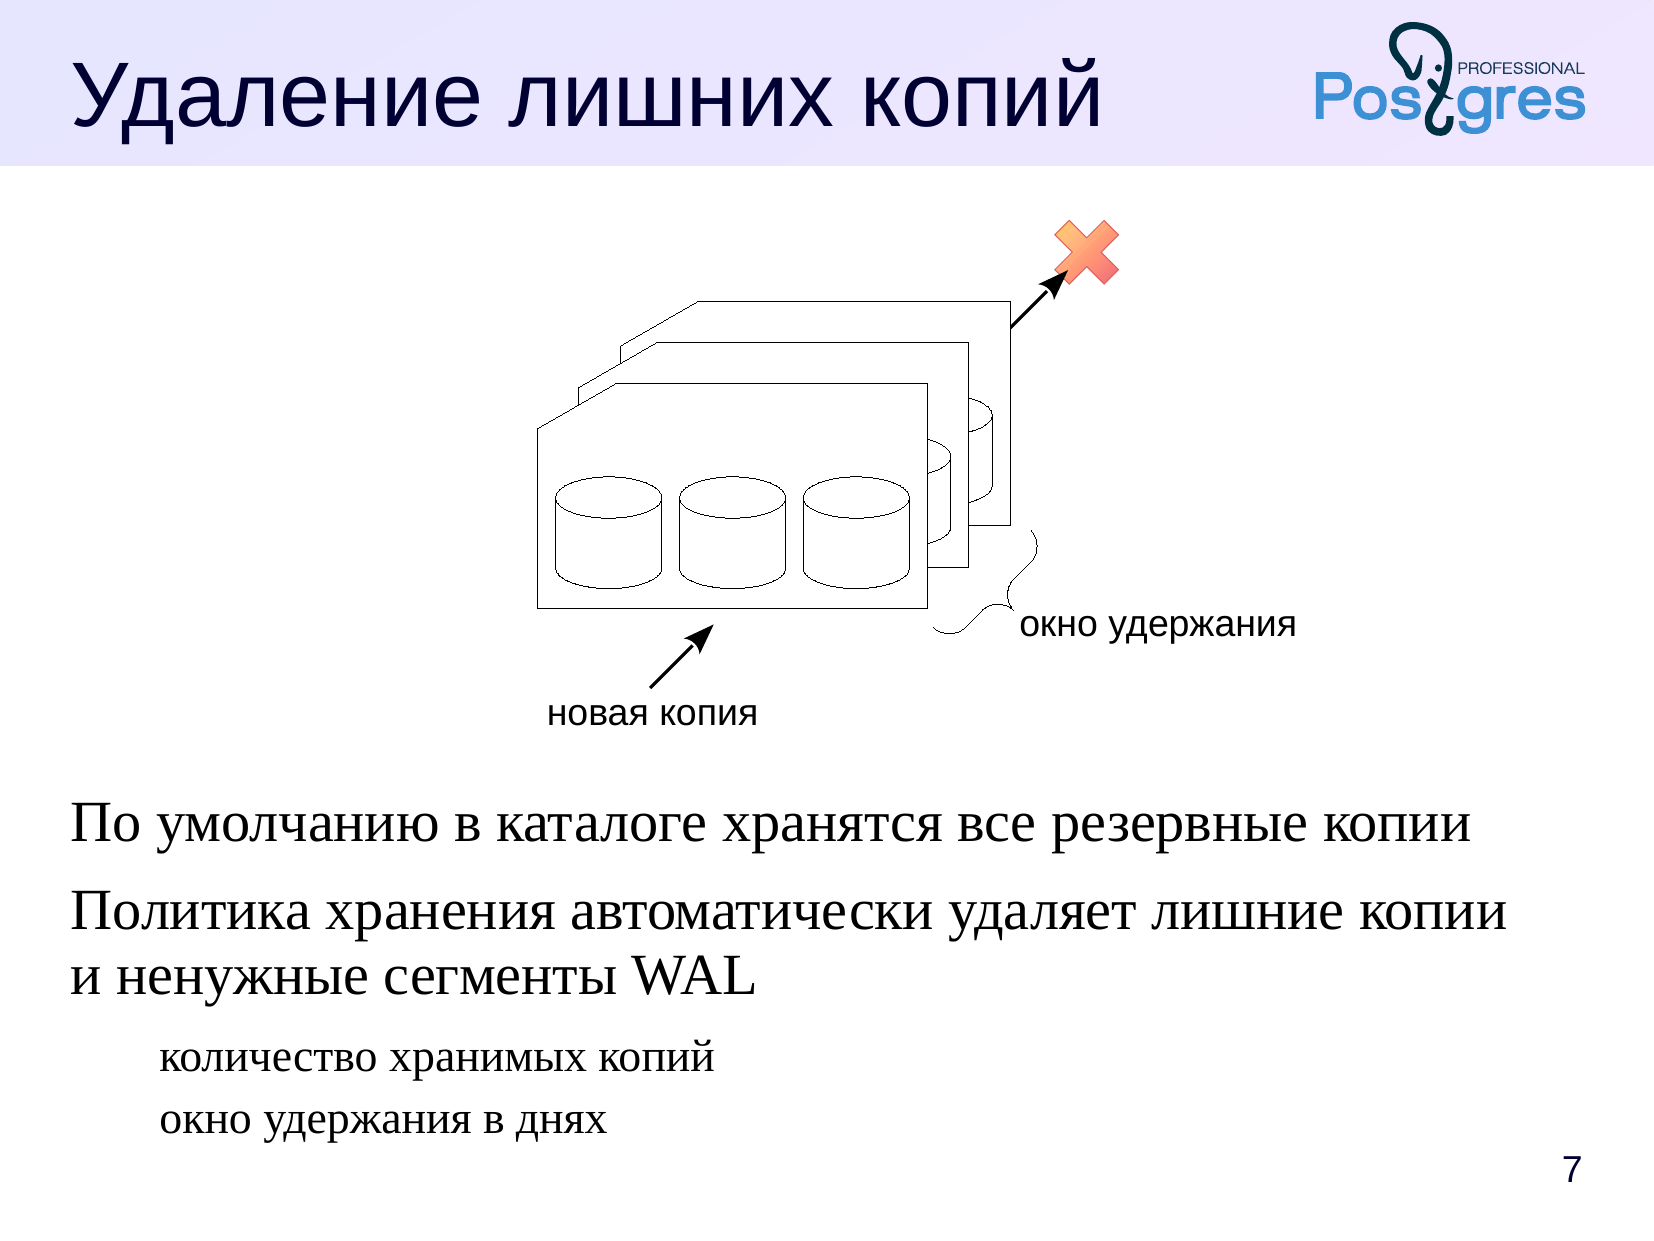

# Удаление лишних копий
окно удержания
новая копия
По умолчанию в каталоге хранятся все резервные копии
Политика хранения автоматически удаляет лишние копии
и ненужные сегменты WAL
количество хранимых копий
окно удержания в днях